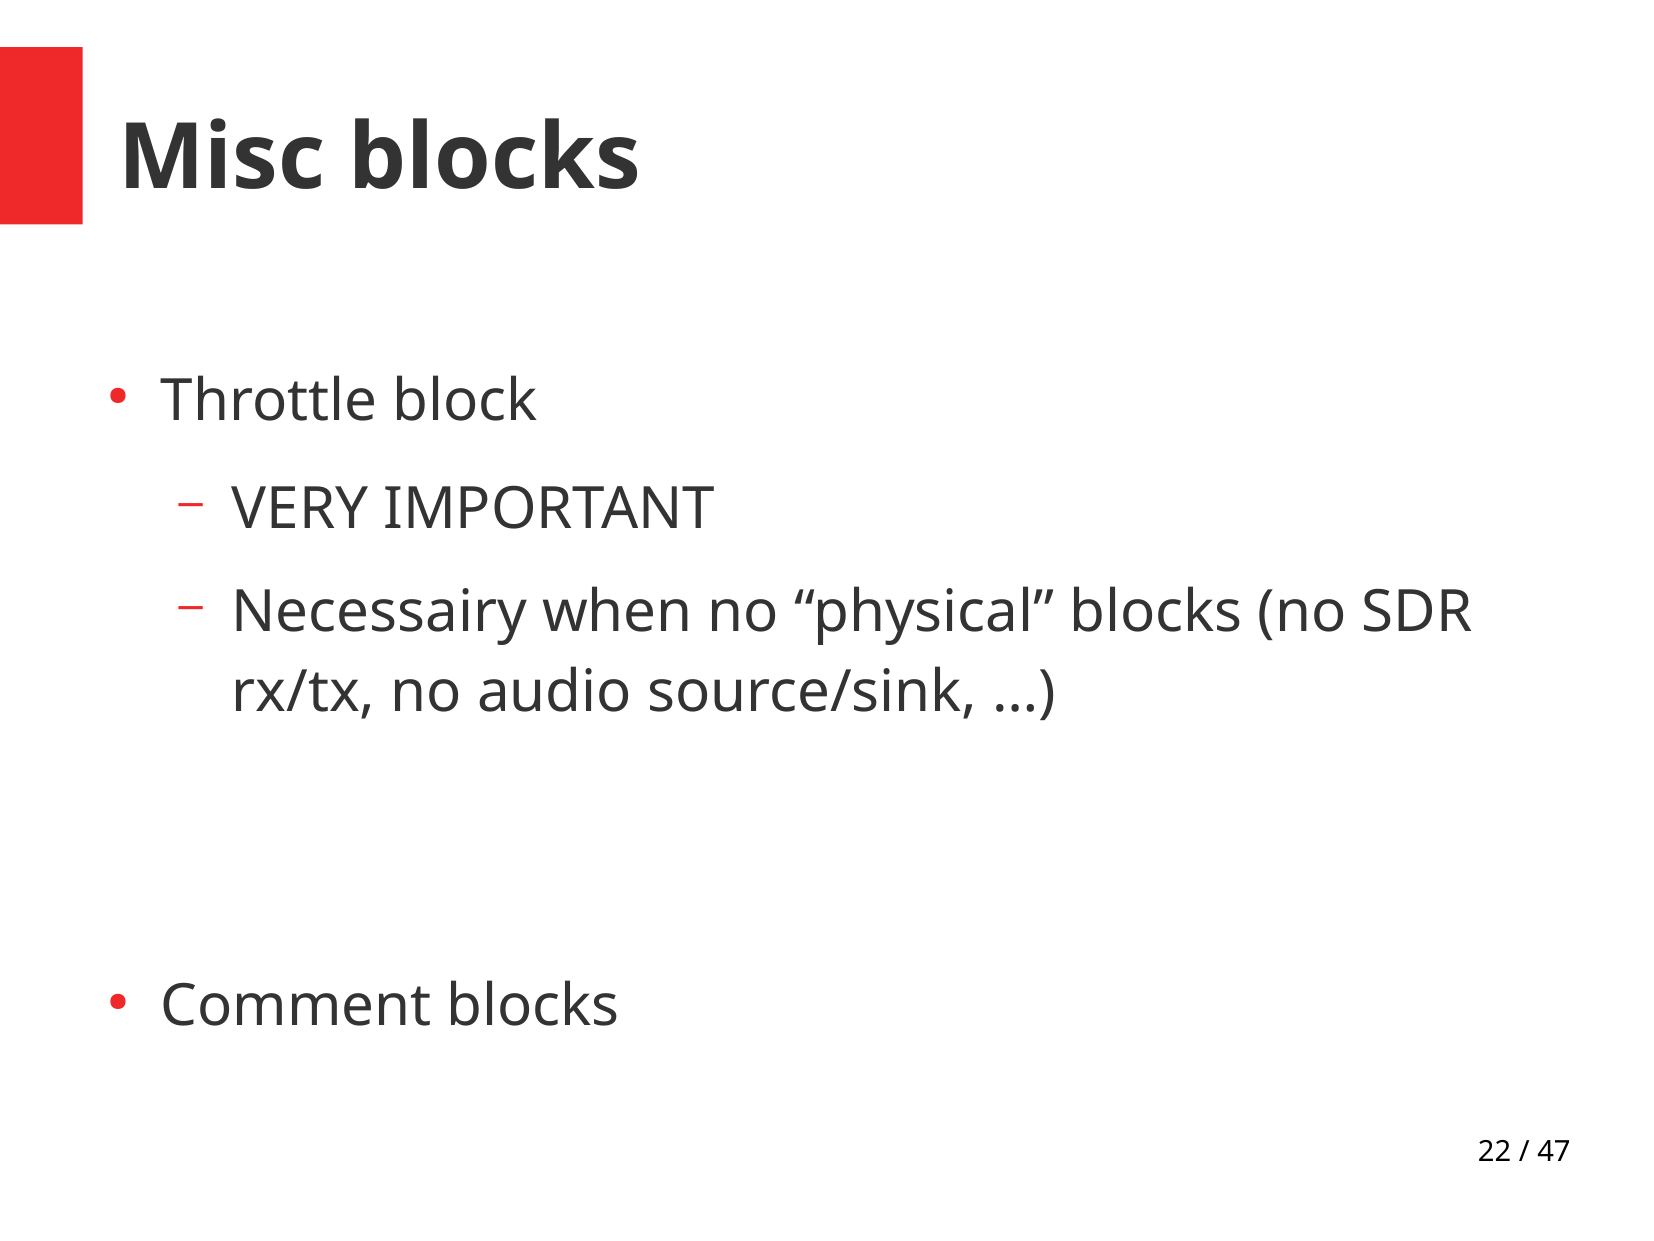

# Misc blocks
Throttle block
VERY IMPORTANT
Necessairy when no “physical” blocks (no SDR rx/tx, no audio source/sink, …)
Comment blocks
22